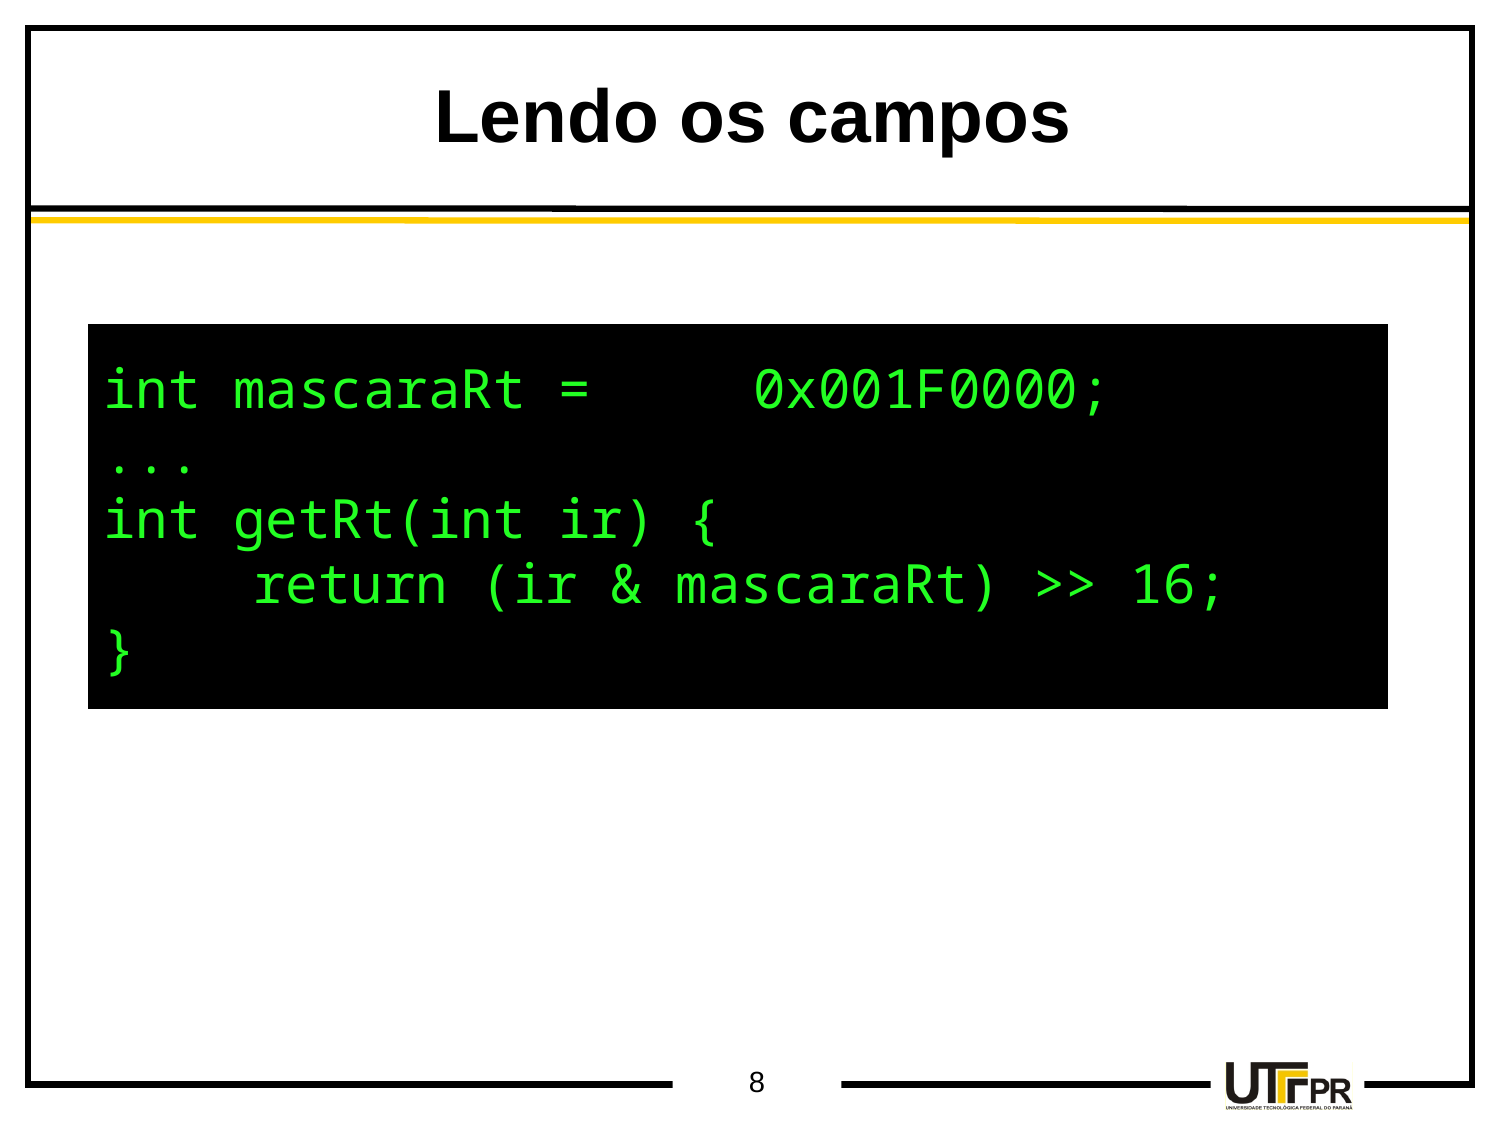

# Lendo os campos
int mascaraRt = 0x001F0000;
...
int getRt(int ir) {
	return (ir & mascaraRt) >> 16;
}